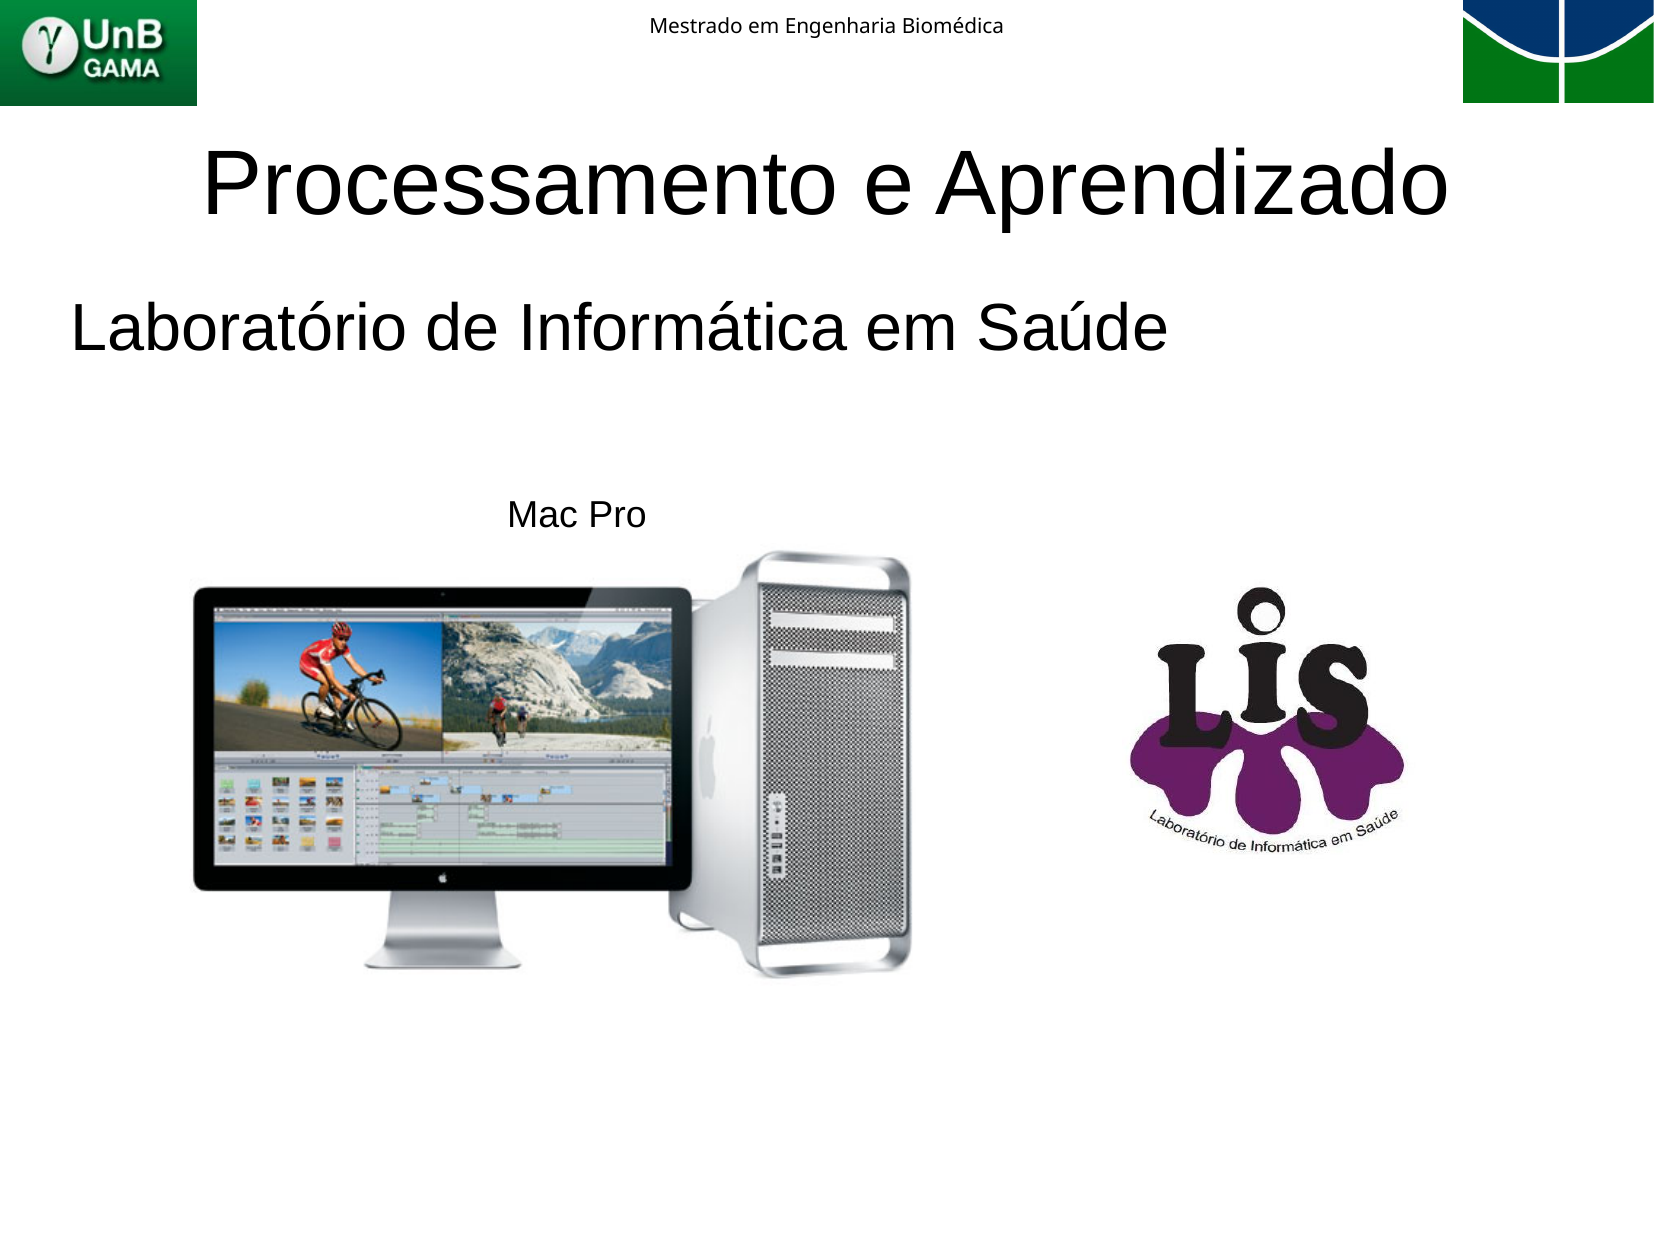

# Processamento e Aprendizado
Laboratório de Informática em Saúde
Mac Pro